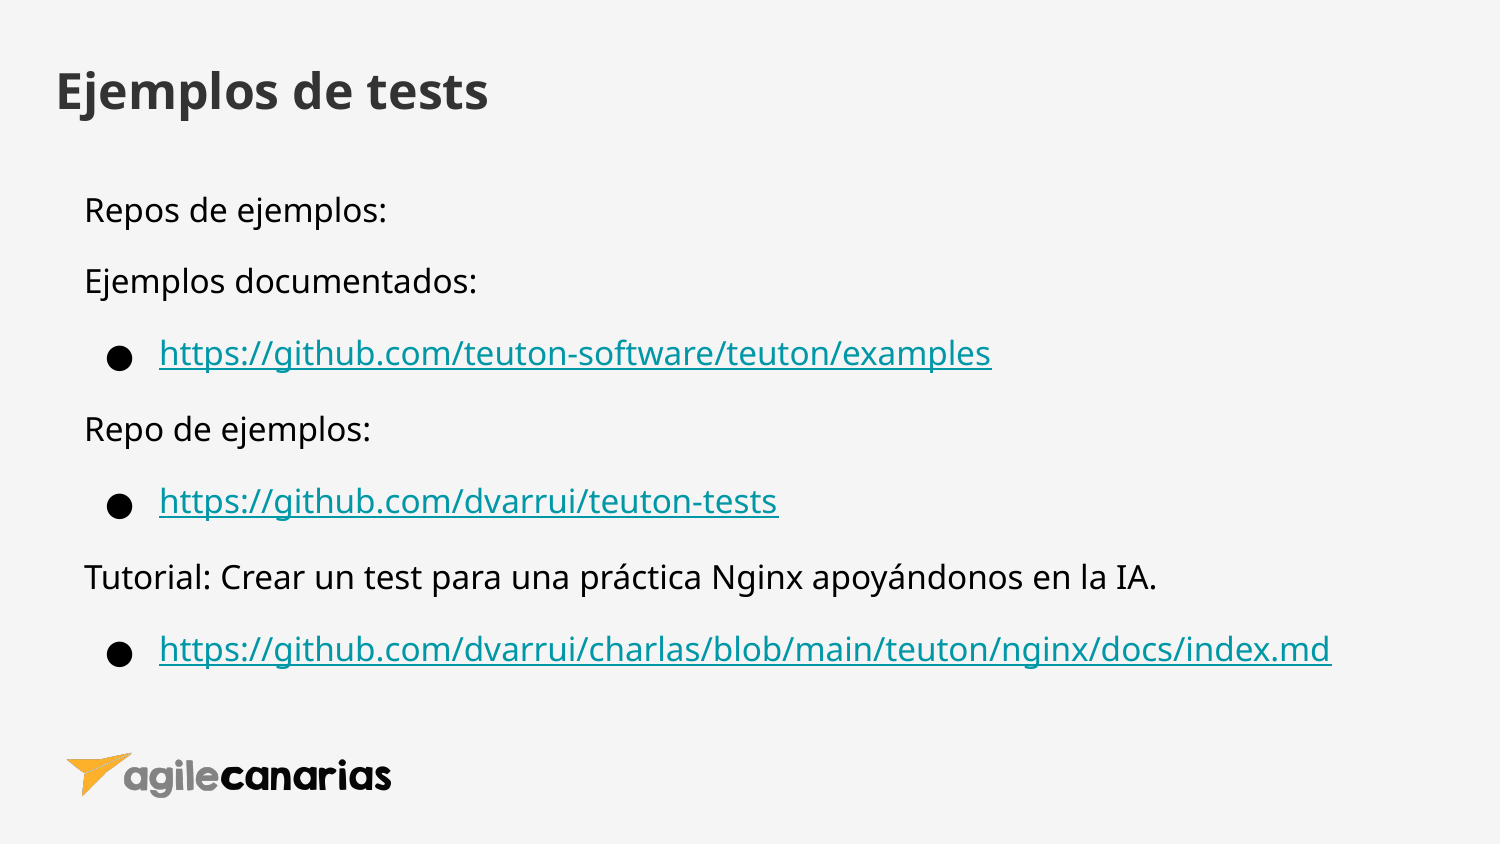

Ejemplos de tests
Repos de ejemplos:
Ejemplos documentados:
https://github.com/teuton-software/teuton/examples
Repo de ejemplos:
https://github.com/dvarrui/teuton-tests
Tutorial: Crear un test para una práctica Nginx apoyándonos en la IA.
https://github.com/dvarrui/charlas/blob/main/teuton/nginx/docs/index.md